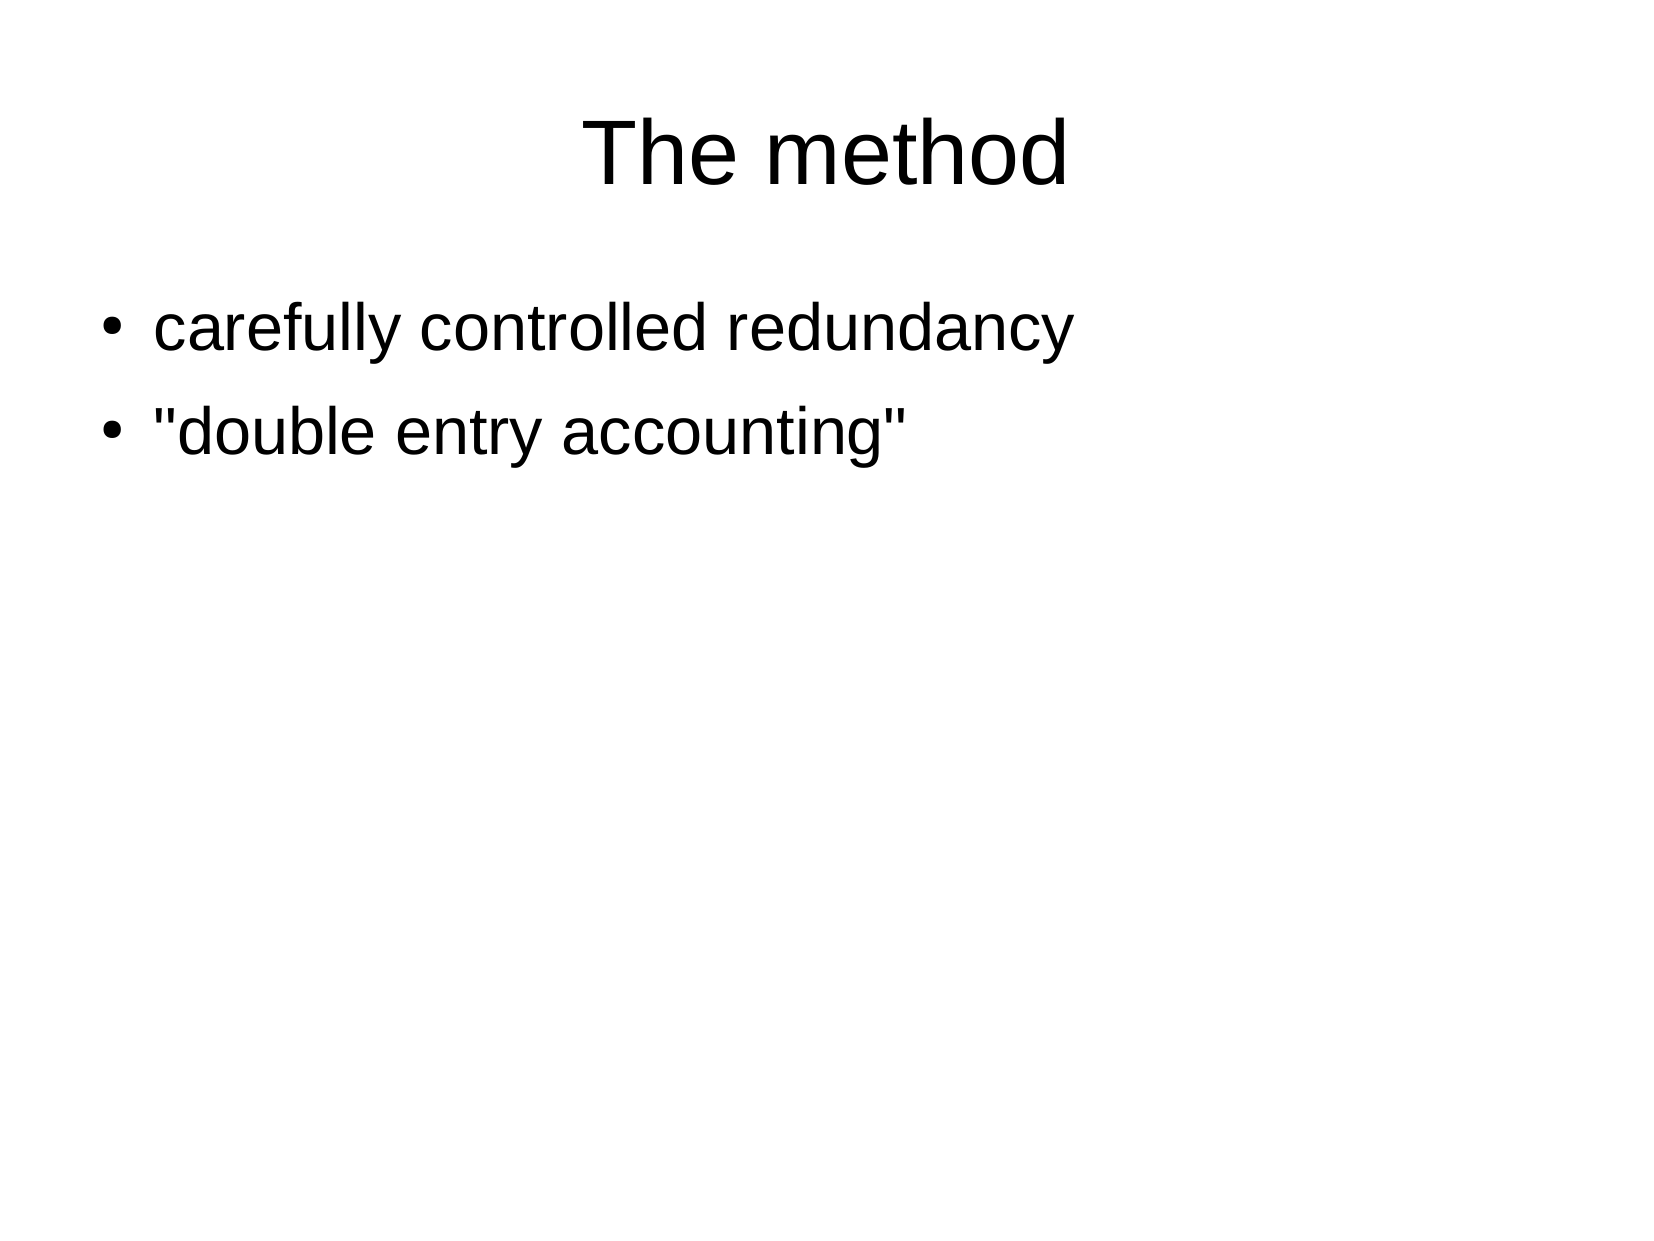

# The method
carefully controlled redundancy
"double entry accounting"